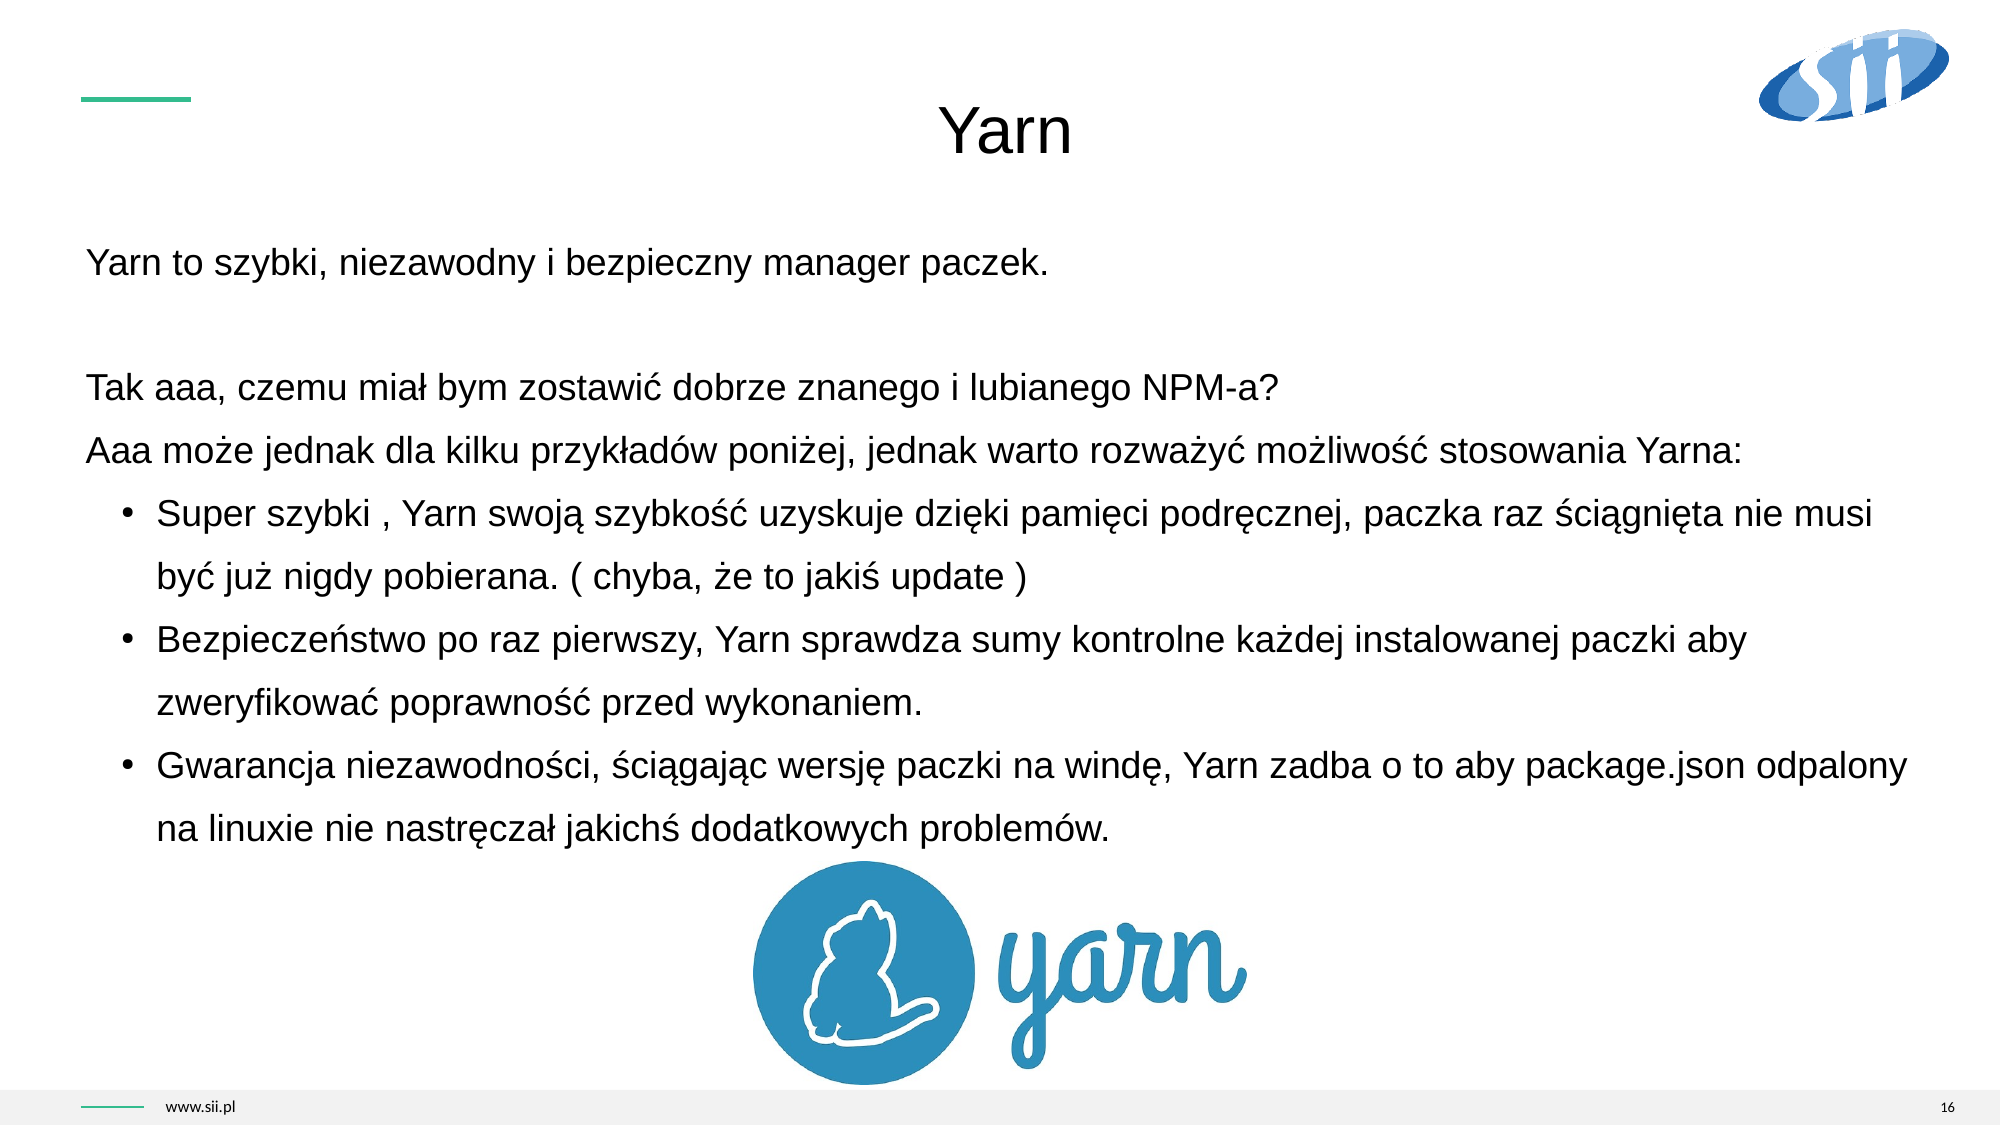

#
Yarn
Yarn to szybki, niezawodny i bezpieczny manager paczek.
Tak aaa, czemu miał bym zostawić dobrze znanego i lubianego NPM-a?
Aaa może jednak dla kilku przykładów poniżej, jednak warto rozważyć możliwość stosowania Yarna:
Super szybki , Yarn swoją szybkość uzyskuje dzięki pamięci podręcznej, paczka raz ściągnięta nie musi być już nigdy pobierana. ( chyba, że to jakiś update )
Bezpieczeństwo po raz pierwszy, Yarn sprawdza sumy kontrolne każdej instalowanej paczki aby zweryfikować poprawność przed wykonaniem.
Gwarancja niezawodności, ściągając wersję paczki na windę, Yarn zadba o to aby package.json odpalony na linuxie nie nastręczał jakichś dodatkowych problemów.